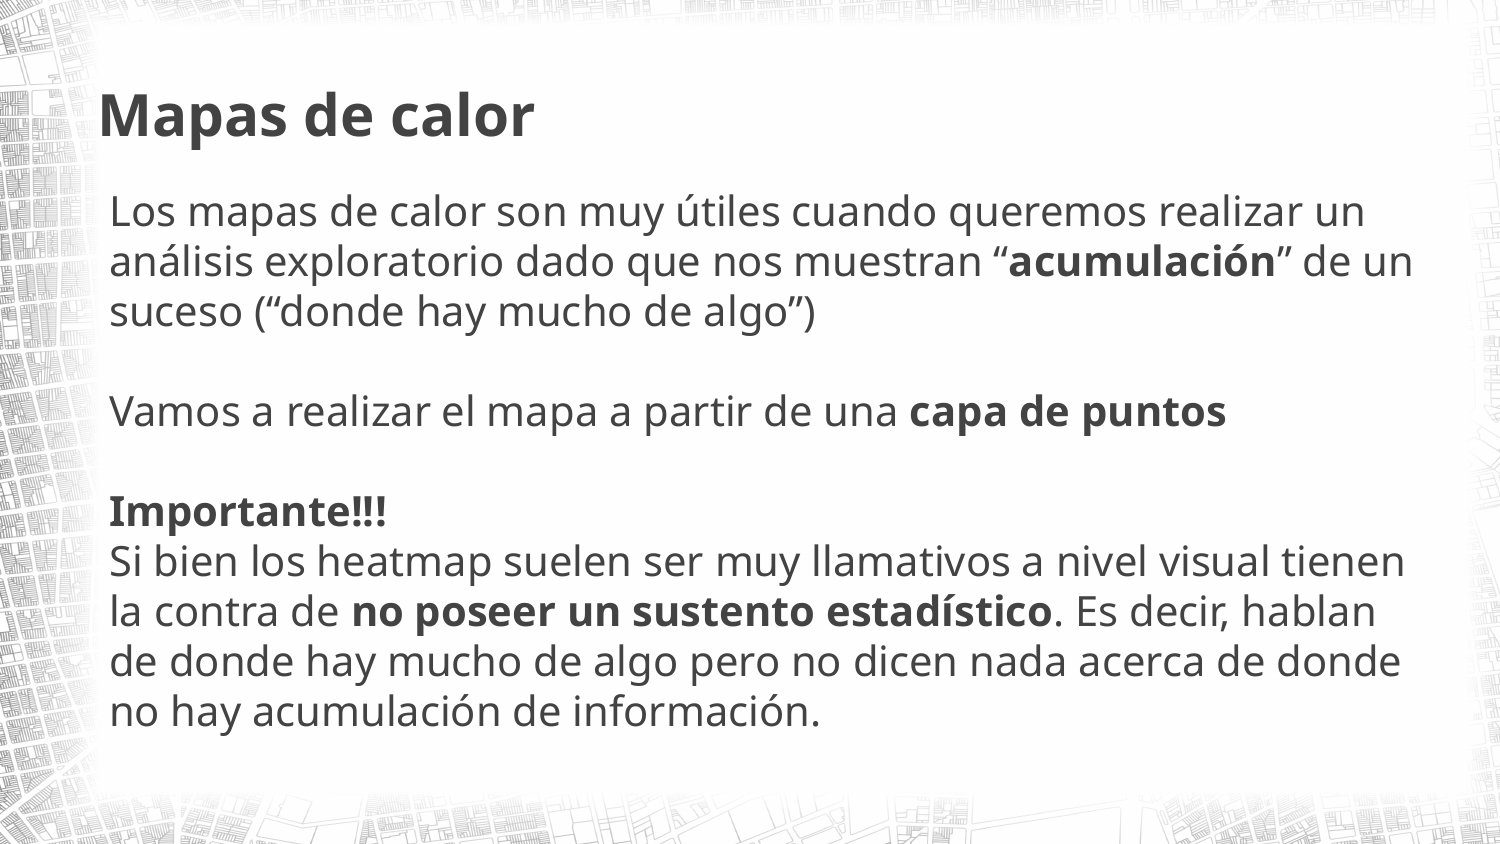

Mapas de calor
Los mapas de calor son muy útiles cuando queremos realizar un análisis exploratorio dado que nos muestran “acumulación” de un suceso (“donde hay mucho de algo”)
Vamos a realizar el mapa a partir de una capa de puntos
Importante!!!
Si bien los heatmap suelen ser muy llamativos a nivel visual tienen la contra de no poseer un sustento estadístico. Es decir, hablan de donde hay mucho de algo pero no dicen nada acerca de donde no hay acumulación de información.